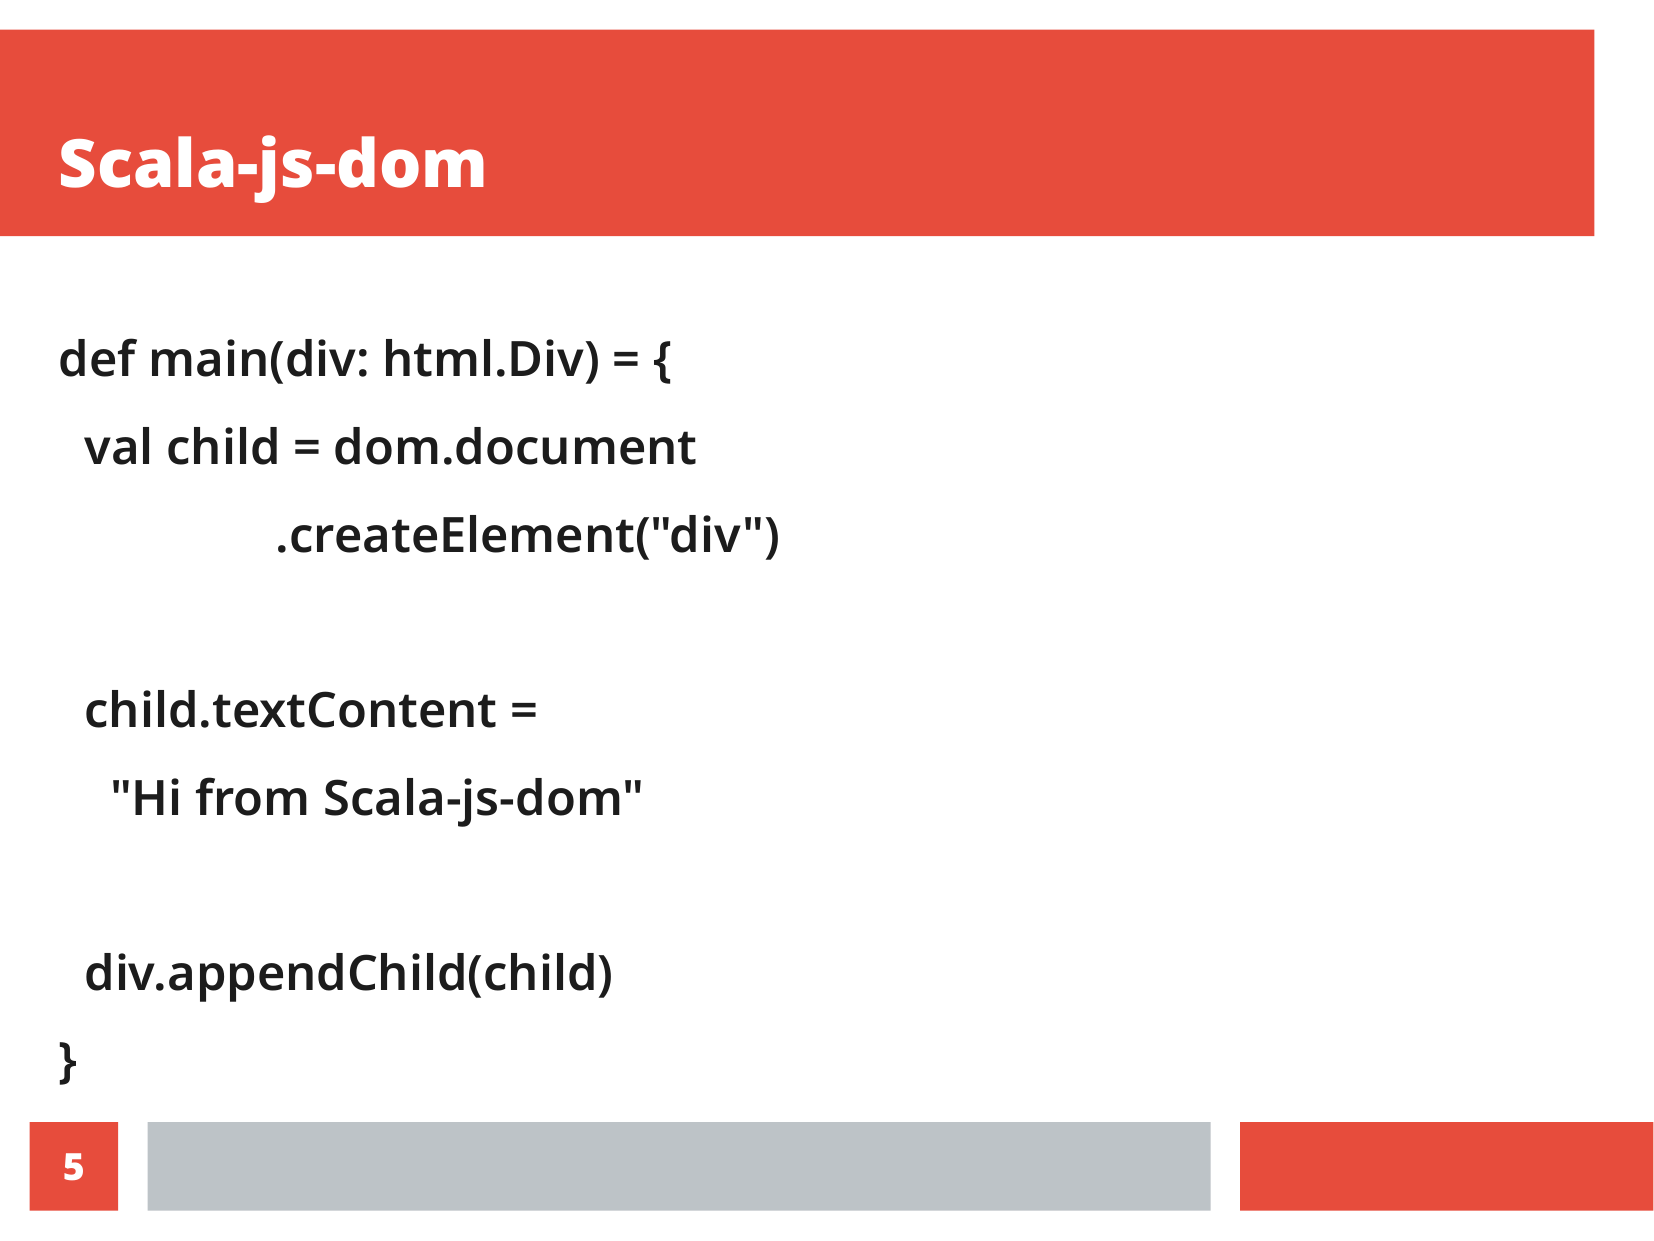

# Scala-js-dom
def main(div: html.Div) = {
 val child = dom.document
 .createElement("div")
 child.textContent =
 "Hi from Scala-js-dom"
 div.appendChild(child)
}
5